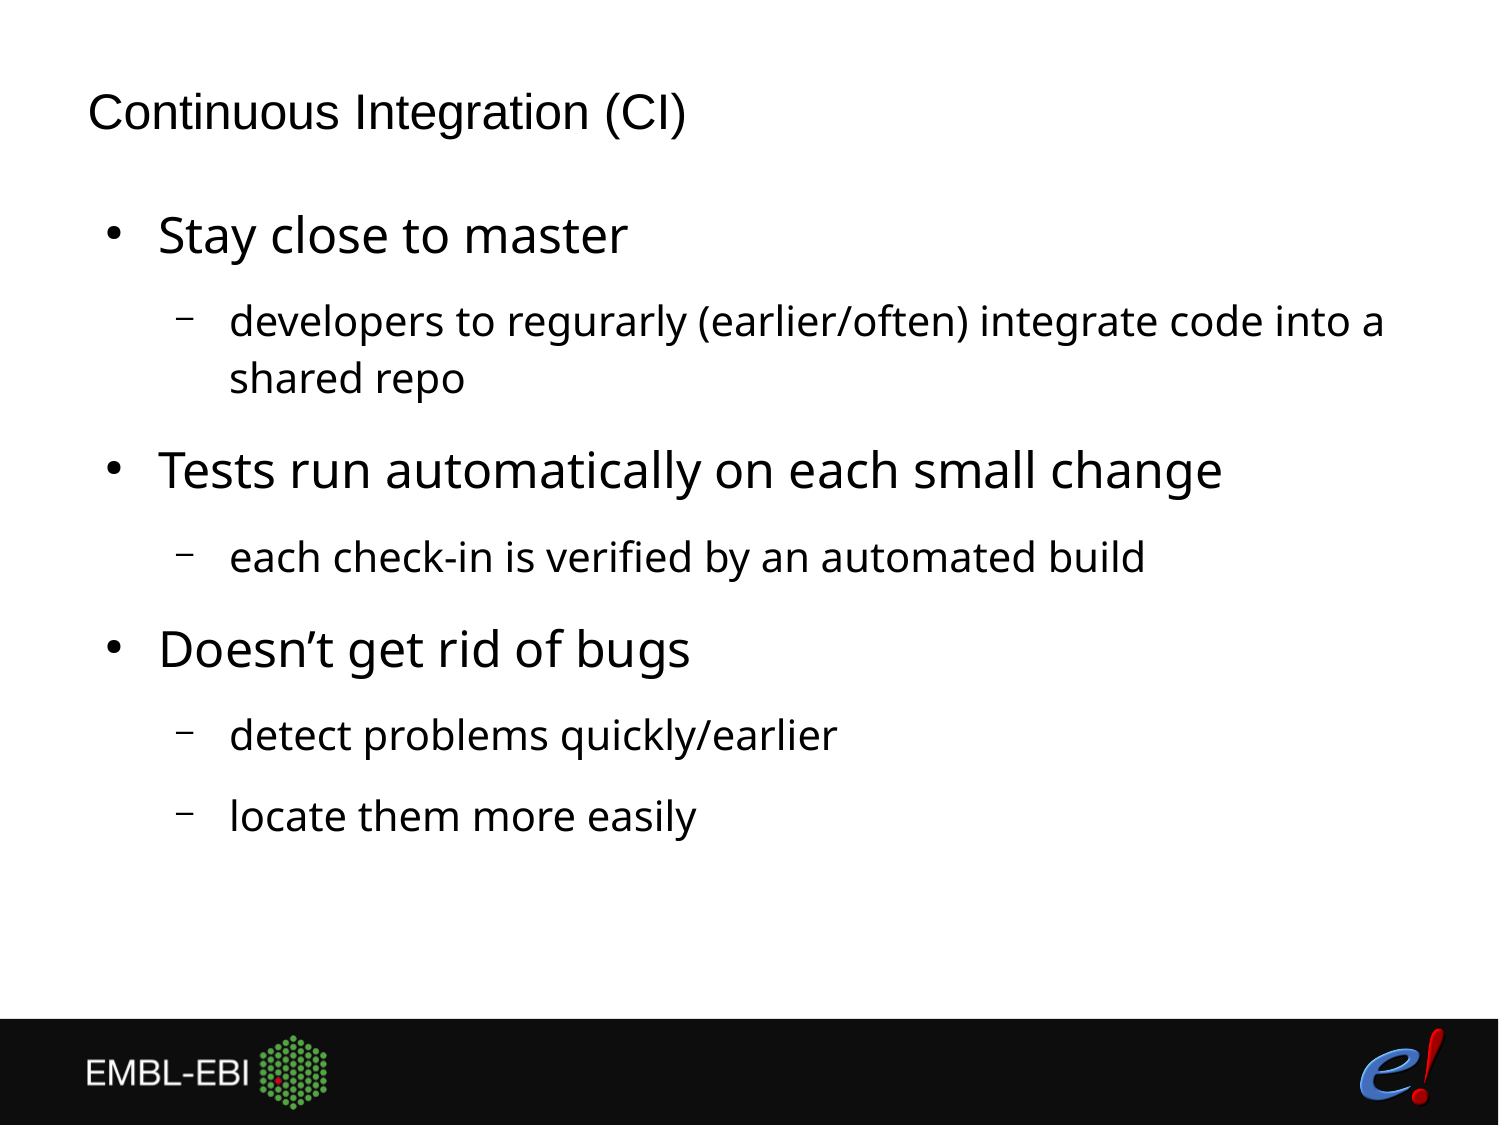

# Continuous Integration (CI)
Stay close to master
developers to regurarly (earlier/often) integrate code into a shared repo
Tests run automatically on each small change
each check-in is verified by an automated build
Doesn’t get rid of bugs
detect problems quickly/earlier
locate them more easily